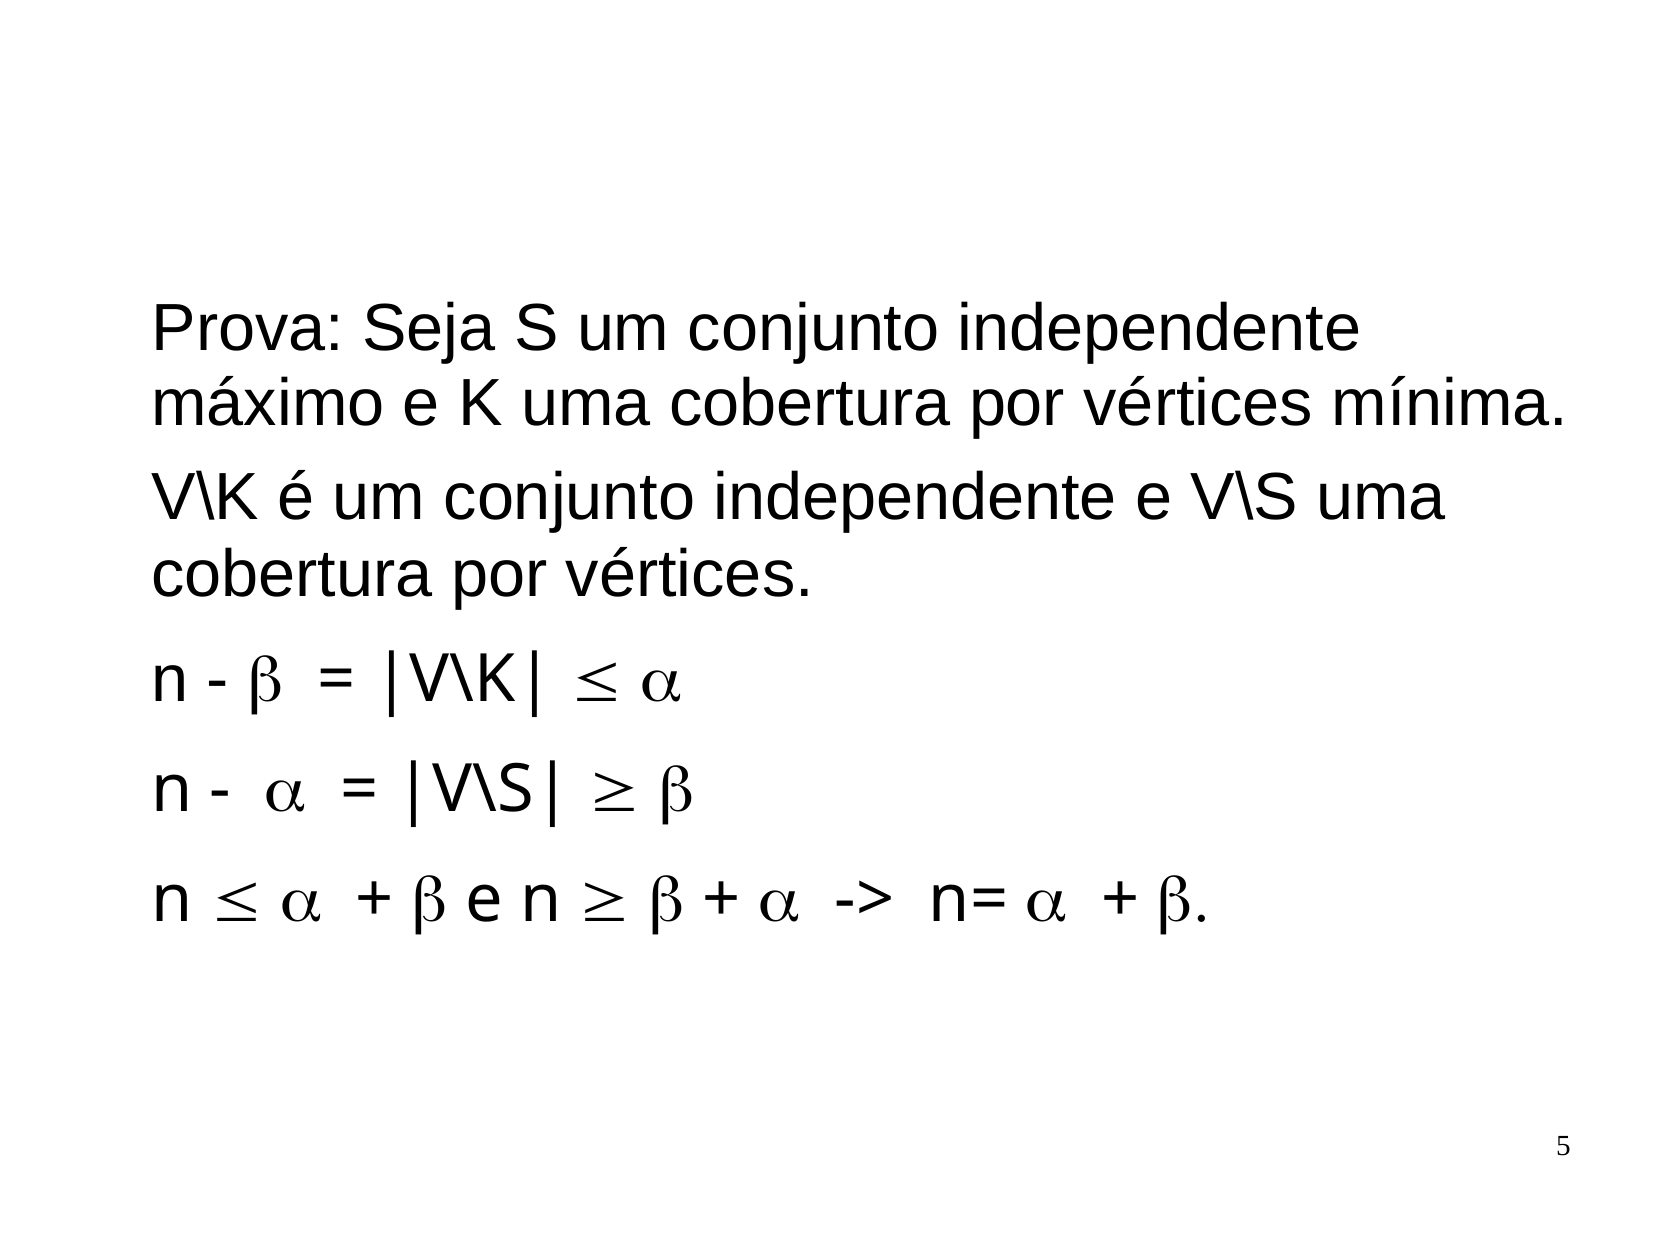

#
Prova: Seja S um conjunto independente máximo e K uma cobertura por vértices mínima.
V\K é um conjunto independente e V\S uma cobertura por vértices.
n - = |V\K|  
n -= |V\S|  
n  +  e n   +  -> n= + 
5